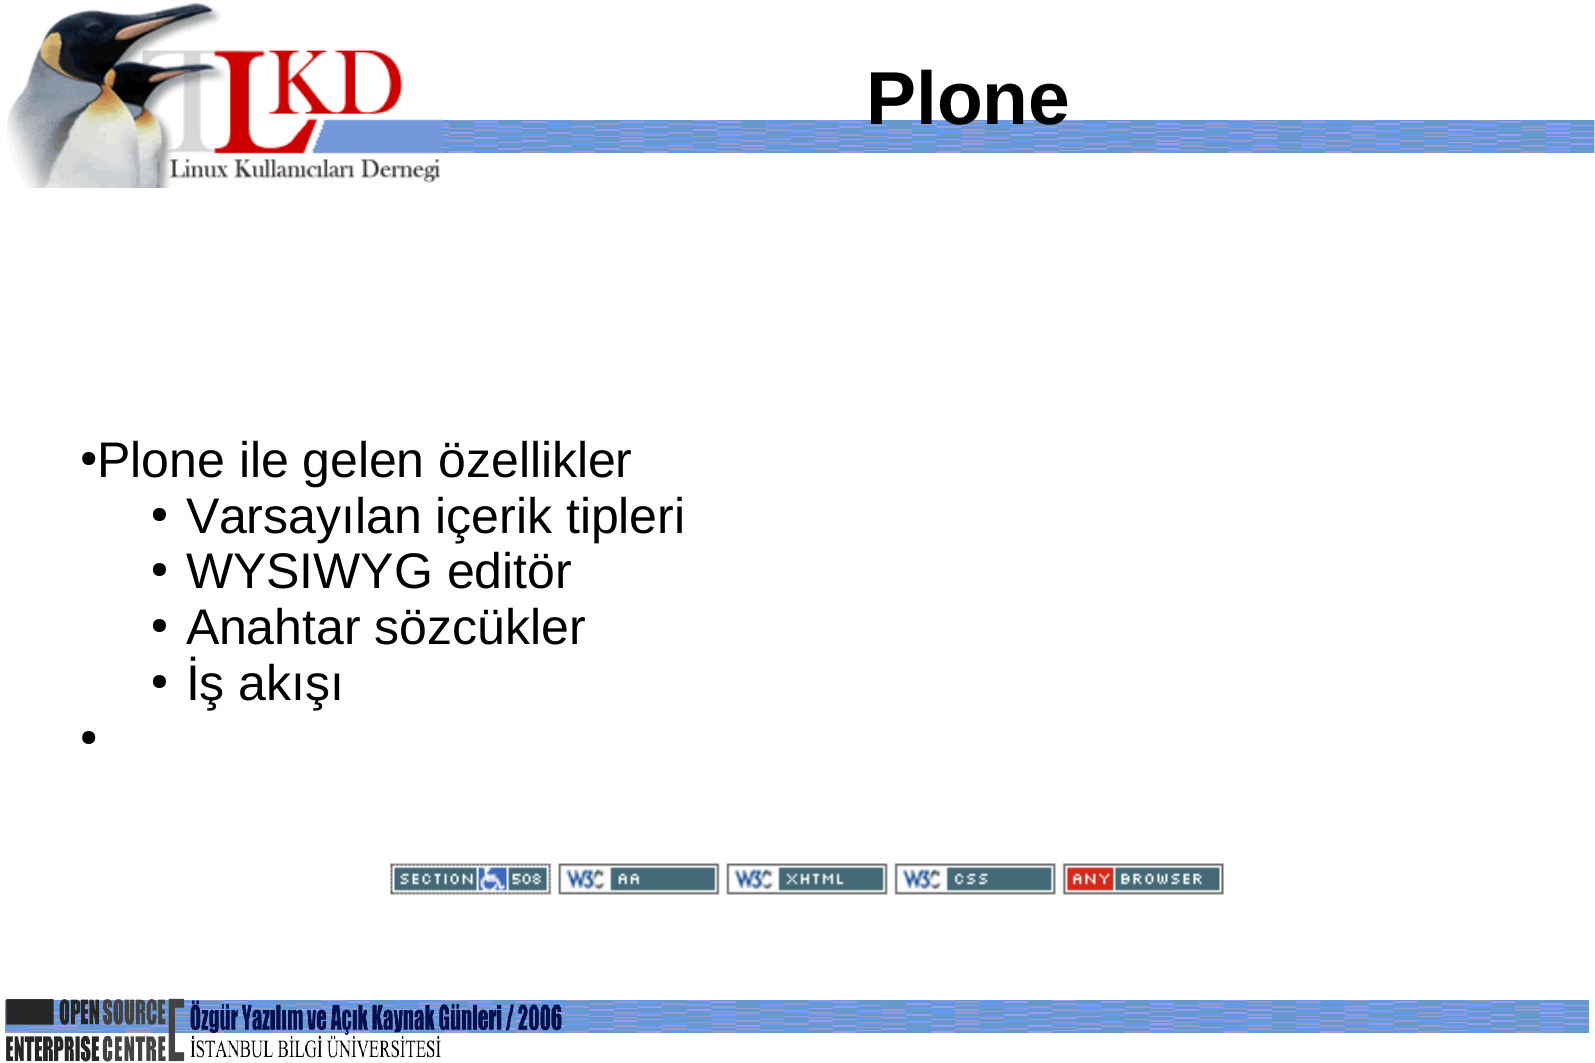

# Plone
Plone ile gelen özellikler
Varsayılan içerik tipleri
WYSIWYG editör
Anahtar sözcükler
İş akışı